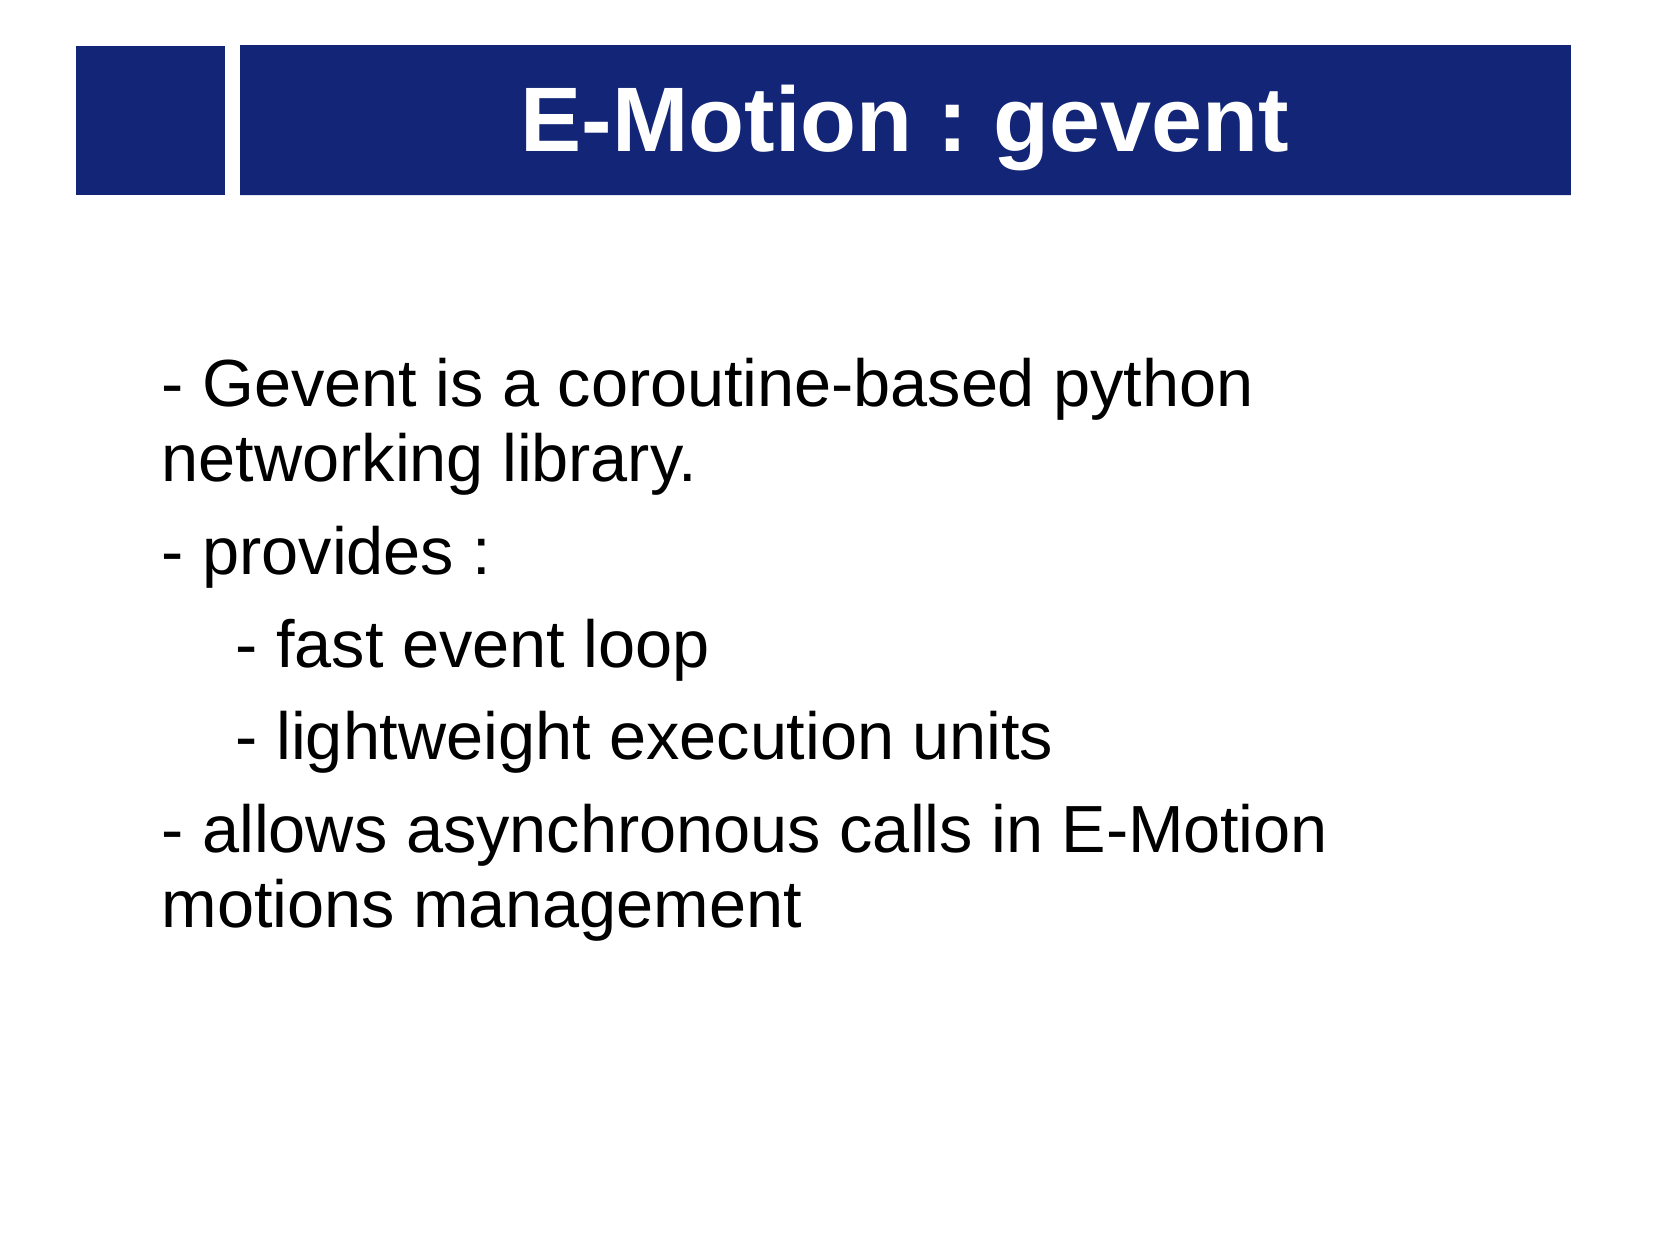

# E-Motion : gevent
- Gevent is a coroutine-based python networking library.
- provides :
 - fast event loop
 - lightweight execution units
- allows asynchronous calls in E-Motion motions management